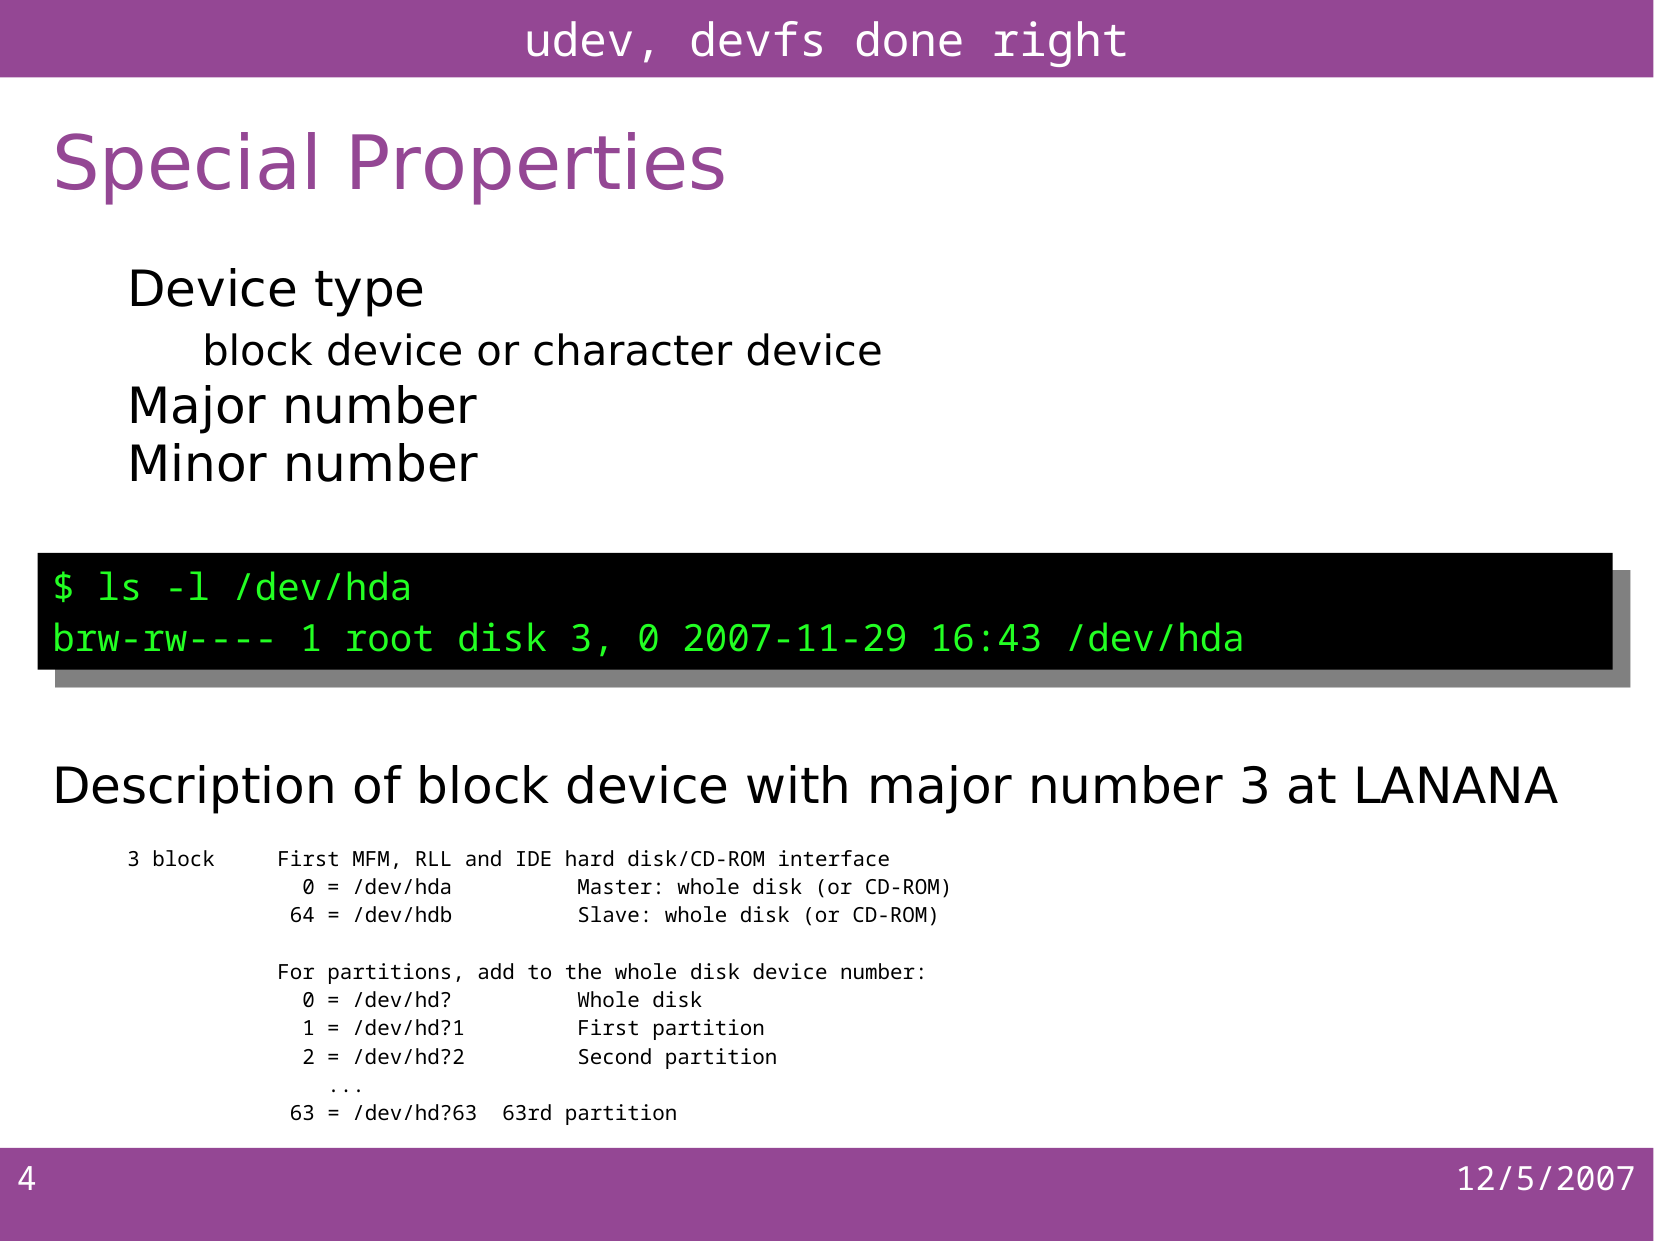

udev, devfs done right
Special Properties
	Device type
		block device or character device
	Major number
	Minor number
$ ls -l /dev/hda
brw-rw---- 1 root disk 3, 0 2007-11-29 16:43 /dev/hda
Description of block device with major number 3 at LANANA
	3 block	First MFM, RLL and IDE hard disk/CD-ROM interface
			 0 = /dev/hda		Master: whole disk (or CD-ROM)
			 64 = /dev/hdb		Slave: whole disk (or CD-ROM)
			For partitions, add to the whole disk device number:
			 0 = /dev/hd?		Whole disk
			 1 = /dev/hd?1		First partition
			 2 = /dev/hd?2		Second partition
			 ...
			 63 = /dev/hd?63	63rd partition